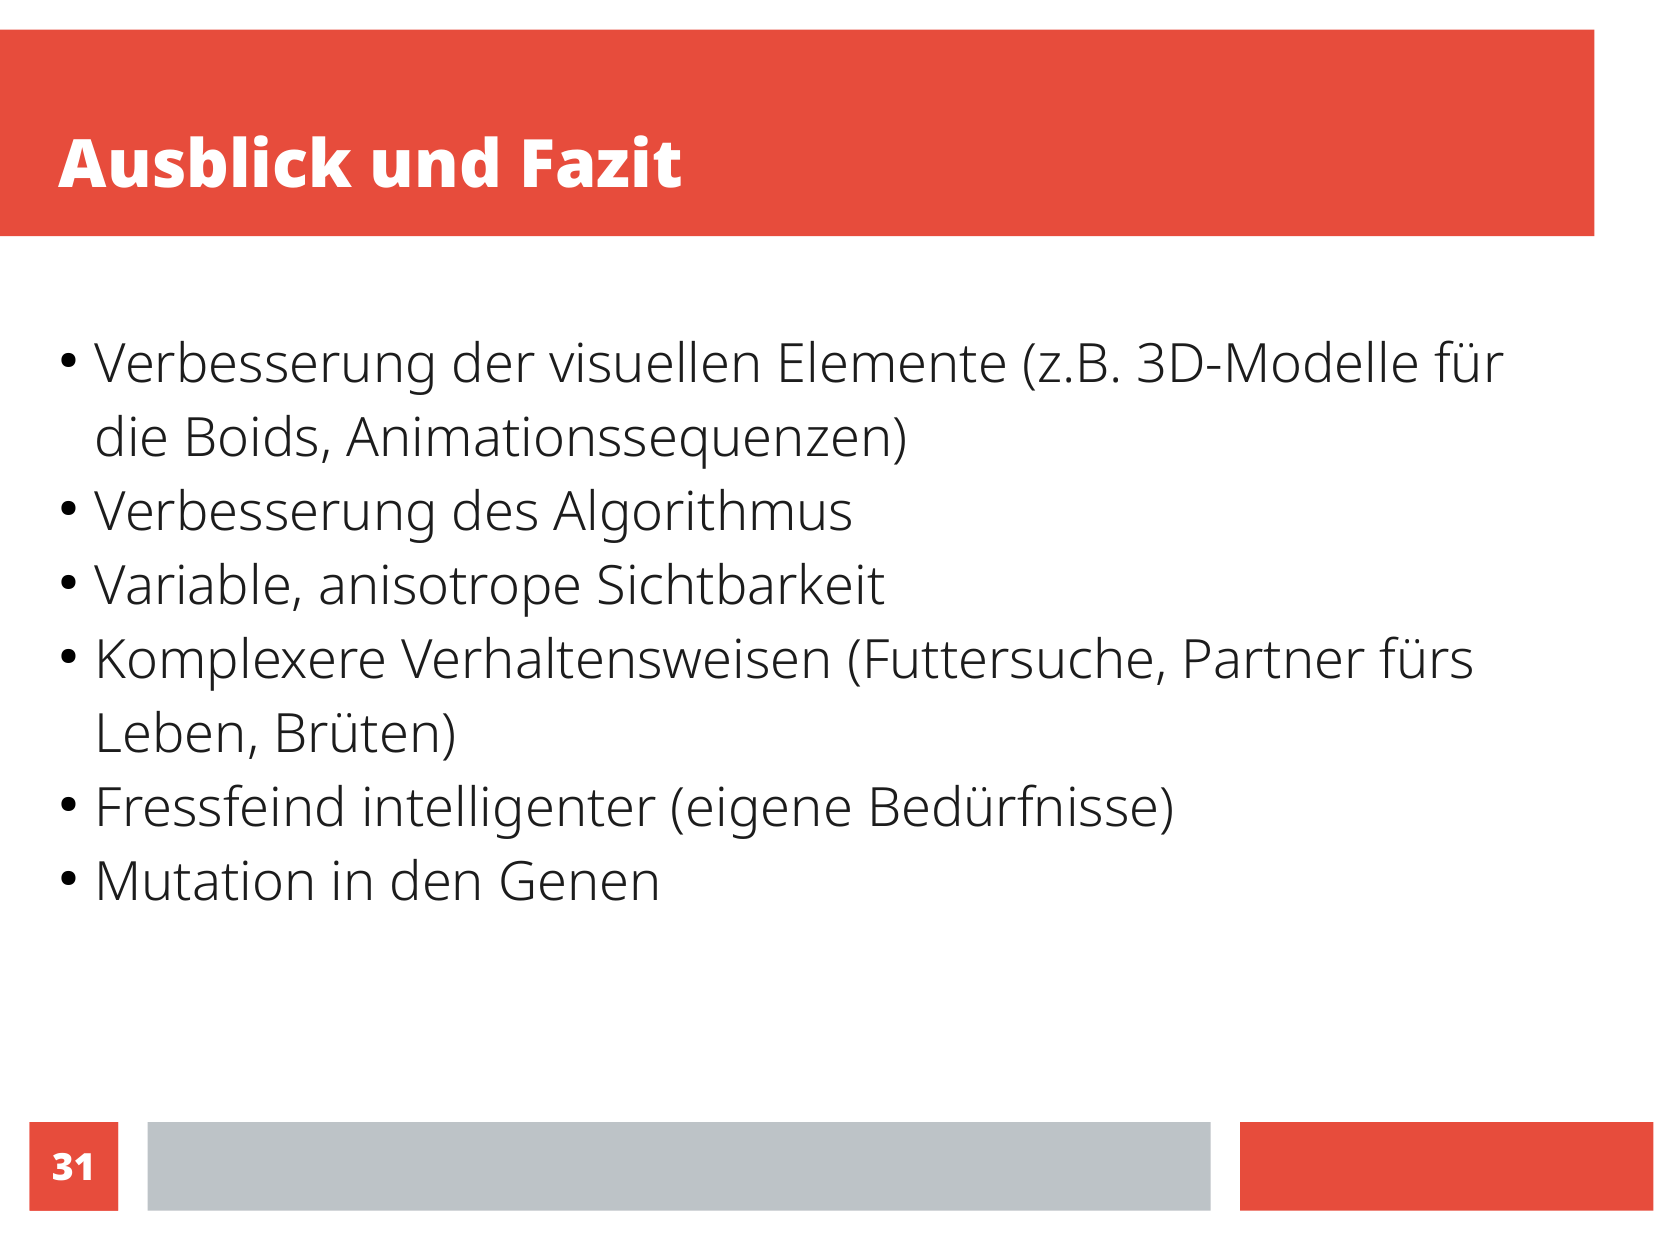

# Ausblick und Fazit
Verbesserung der visuellen Elemente (z.B. 3D-Modelle für die Boids, Animationssequenzen)
Verbesserung des Algorithmus
Variable, anisotrope Sichtbarkeit
Komplexere Verhaltensweisen (Futtersuche, Partner fürs Leben, Brüten)
Fressfeind intelligenter (eigene Bedürfnisse)
Mutation in den Genen
31